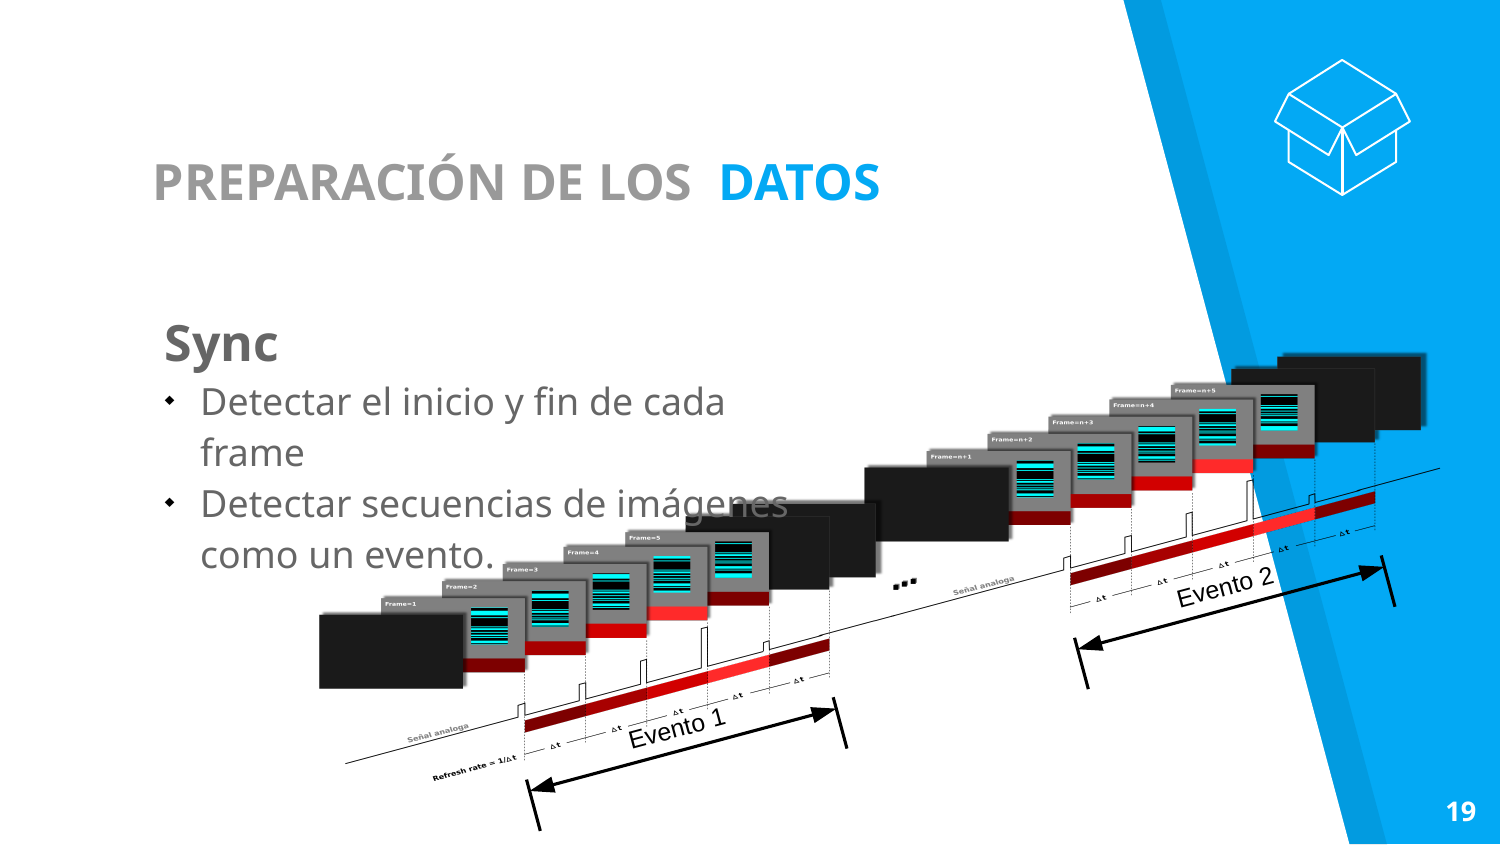

# PREPARACIÓN DE LOS DATOS
Sync
Detectar el inicio y fin de cada frame
Detectar secuencias de imágenes como un evento.